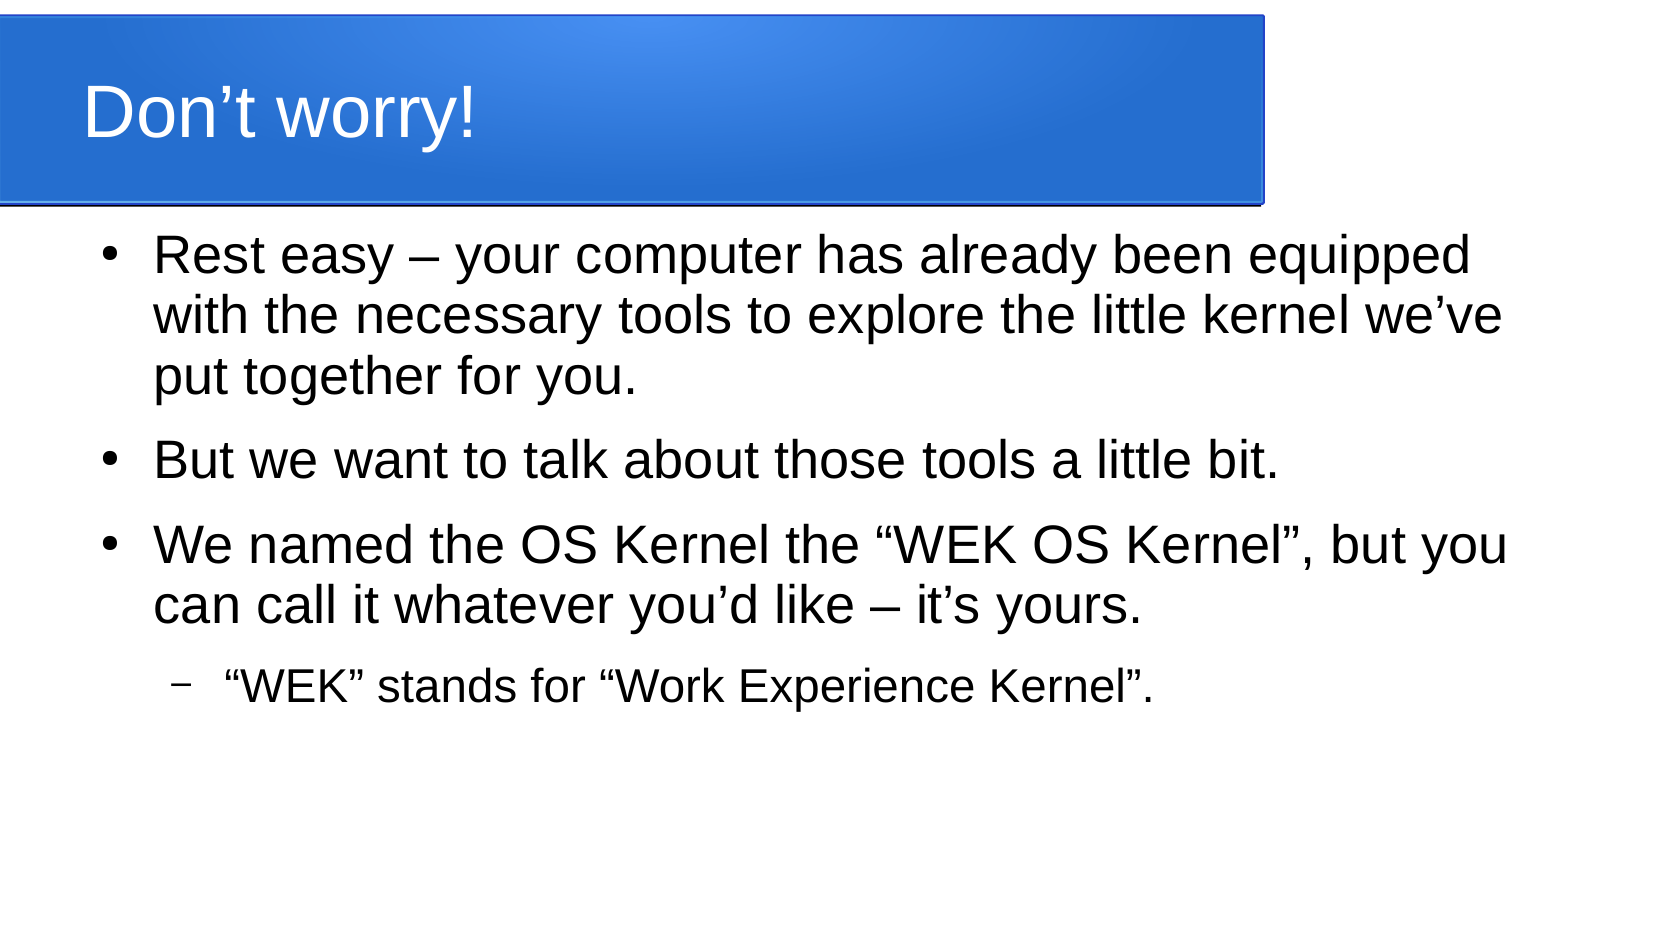

# Don’t worry!
Rest easy – your computer has already been equipped with the necessary tools to explore the little kernel we’ve put together for you.
But we want to talk about those tools a little bit.
We named the OS Kernel the “WEK OS Kernel”, but you can call it whatever you’d like – it’s yours.
“WEK” stands for “Work Experience Kernel”.